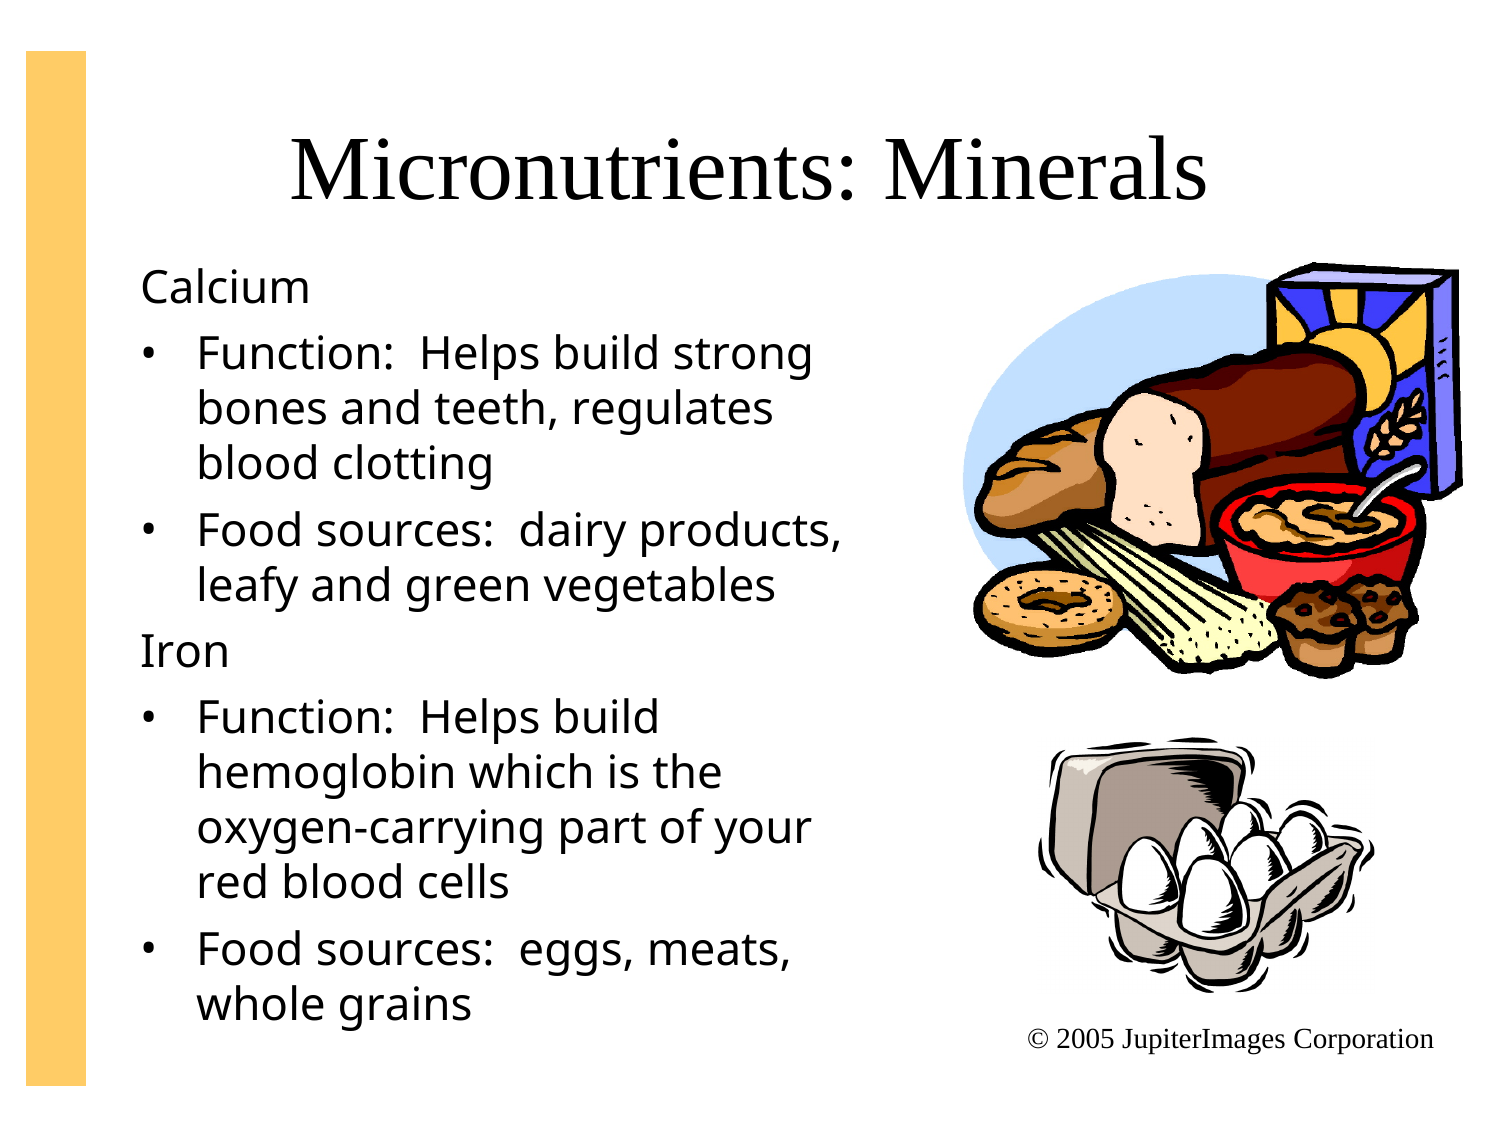

# Micronutrients: Minerals
Calcium
Function: Helps build strong bones and teeth, regulates blood clotting
Food sources: dairy products, leafy and green vegetables
Iron
Function: Helps build hemoglobin which is the oxygen-carrying part of your red blood cells
Food sources: eggs, meats, whole grains